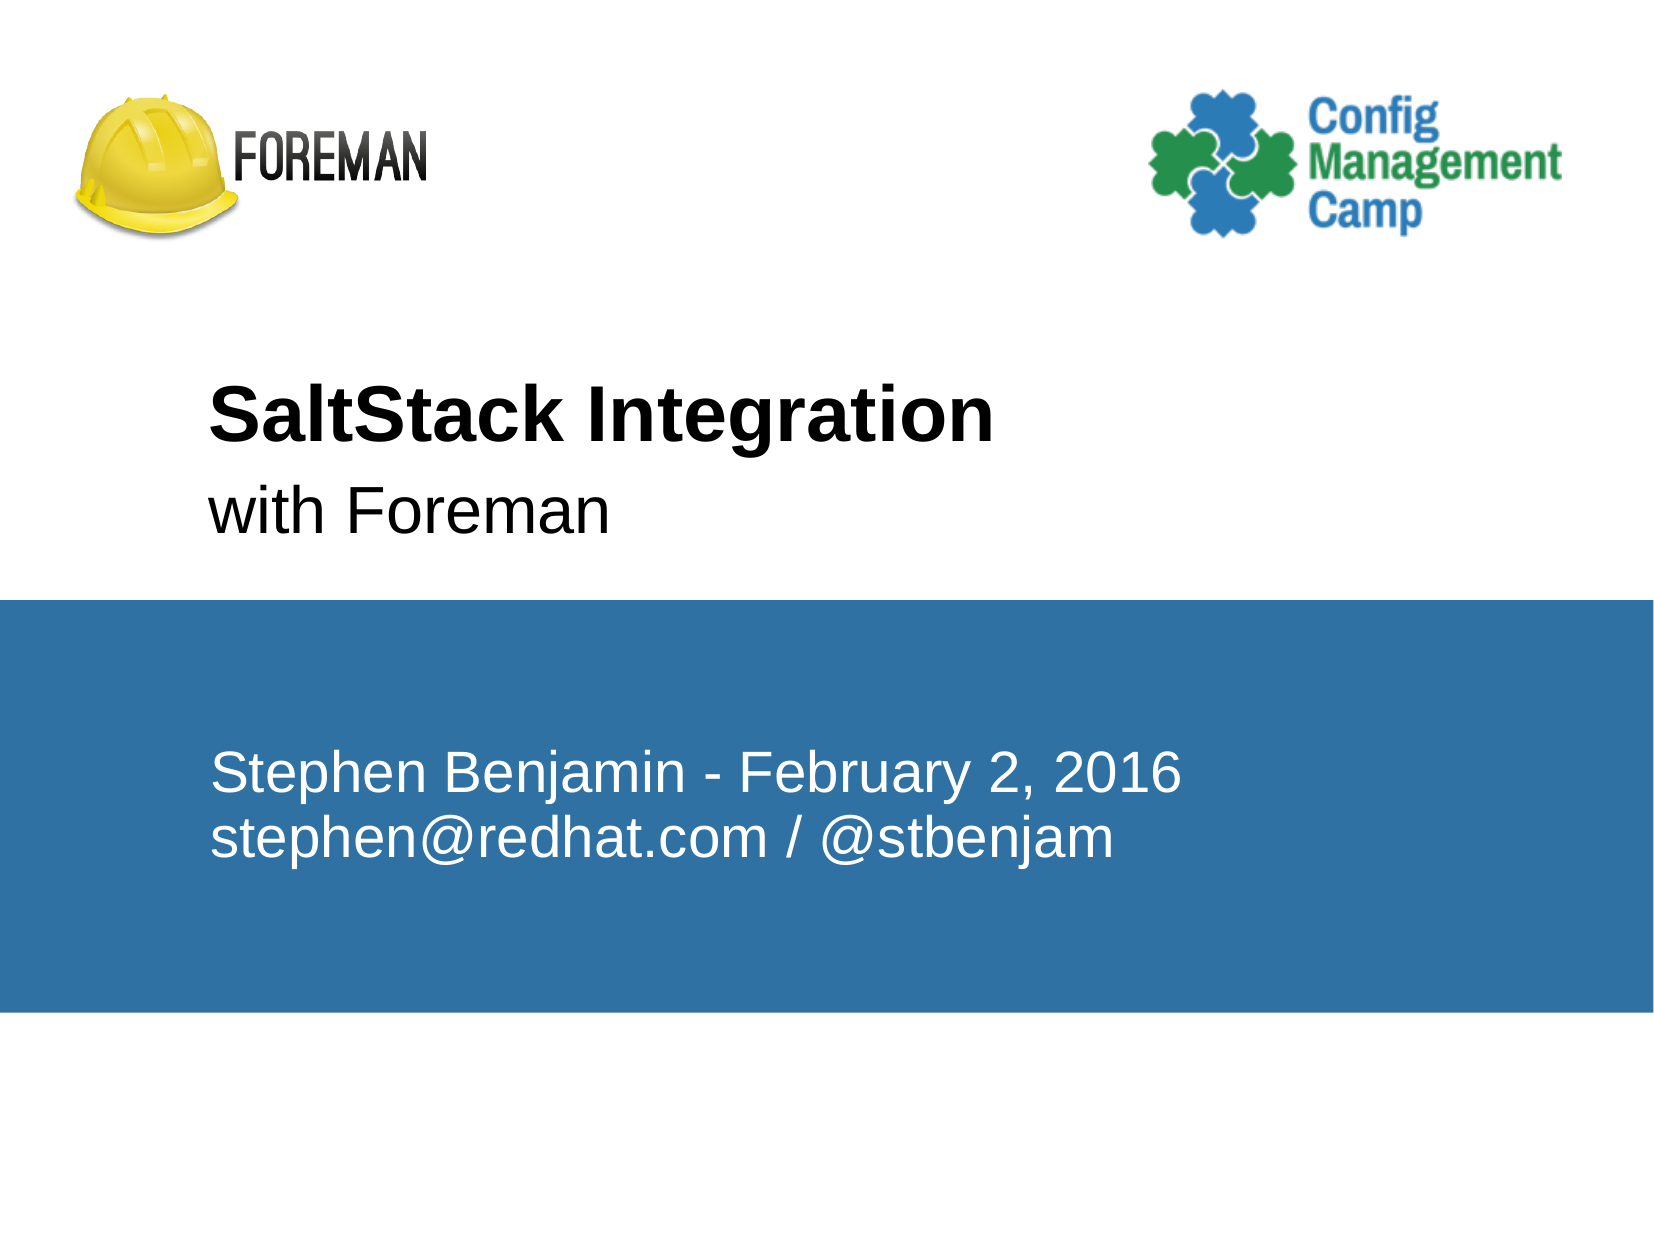

SaltStack Integration
with Foreman
Stephen Benjamin - February 2, 2016
stephen@redhat.com / @stbenjam